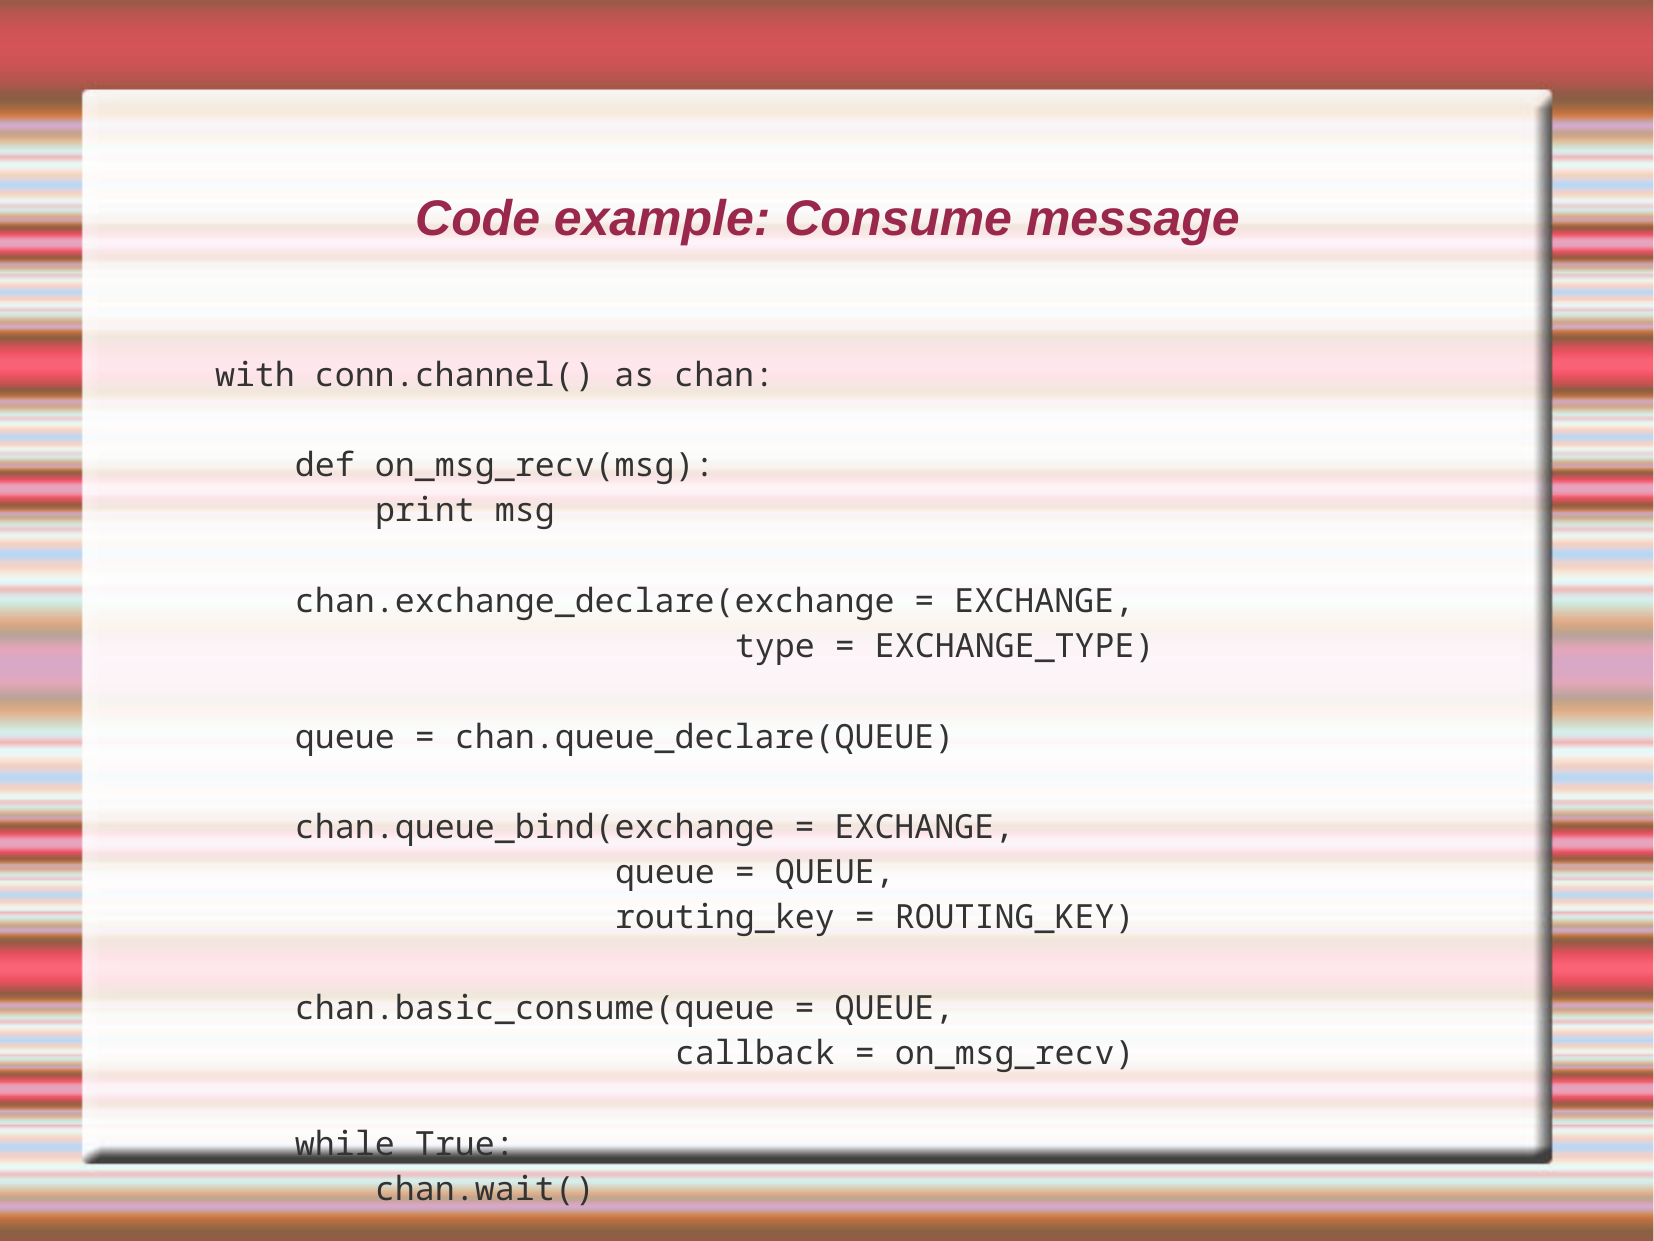

# Code example: Consume message
 with conn.channel() as chan:
 def on_msg_recv(msg):
 print msg
 chan.exchange_declare(exchange = EXCHANGE,
 type = EXCHANGE_TYPE)
 queue = chan.queue_declare(QUEUE)
 chan.queue_bind(exchange = EXCHANGE,
 queue = QUEUE,
 routing_key = ROUTING_KEY)
 chan.basic_consume(queue = QUEUE,
 callback = on_msg_recv)
 while True:
 chan.wait()